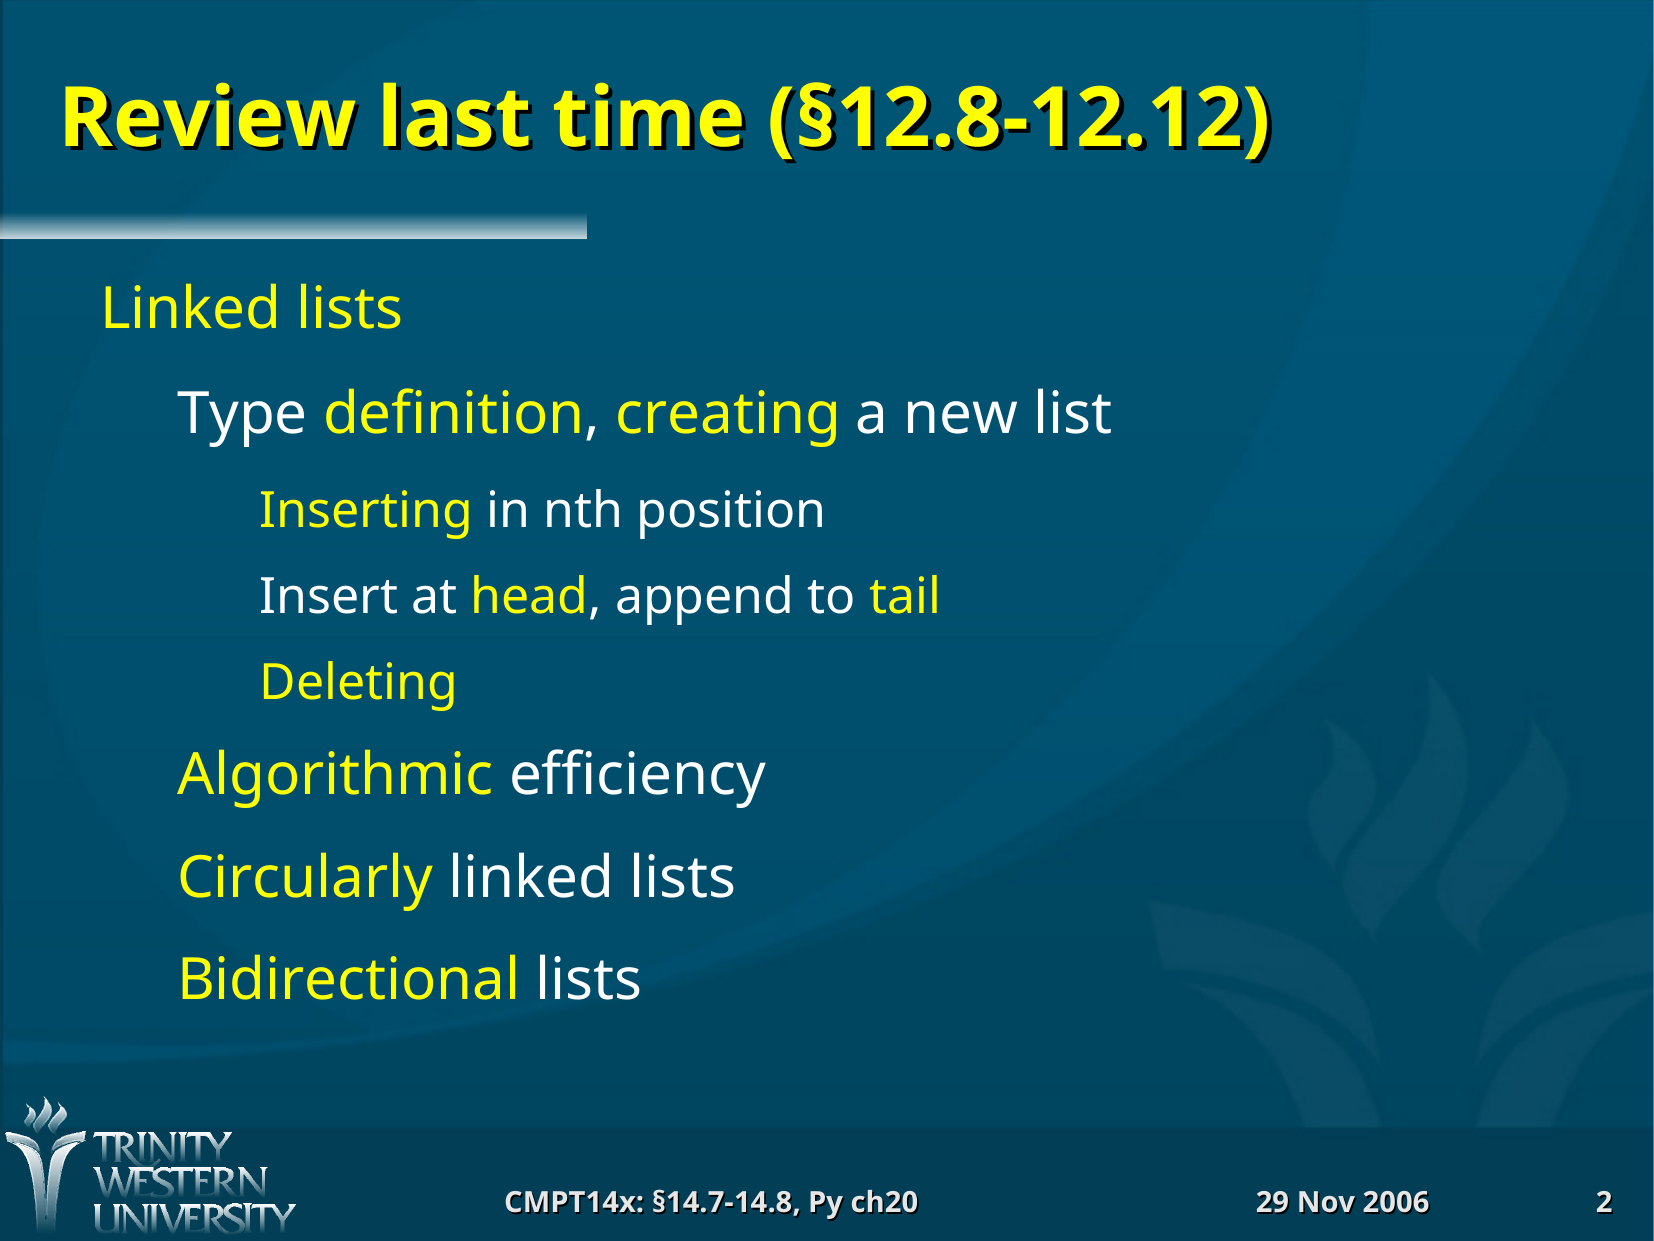

# Review last time (§12.8-12.12)
Linked lists
Type definition, creating a new list
Inserting in nth position
Insert at head, append to tail
Deleting
Algorithmic efficiency
Circularly linked lists
Bidirectional lists
CMPT14x: §14.7-14.8, Py ch20
29 Nov 2006
2